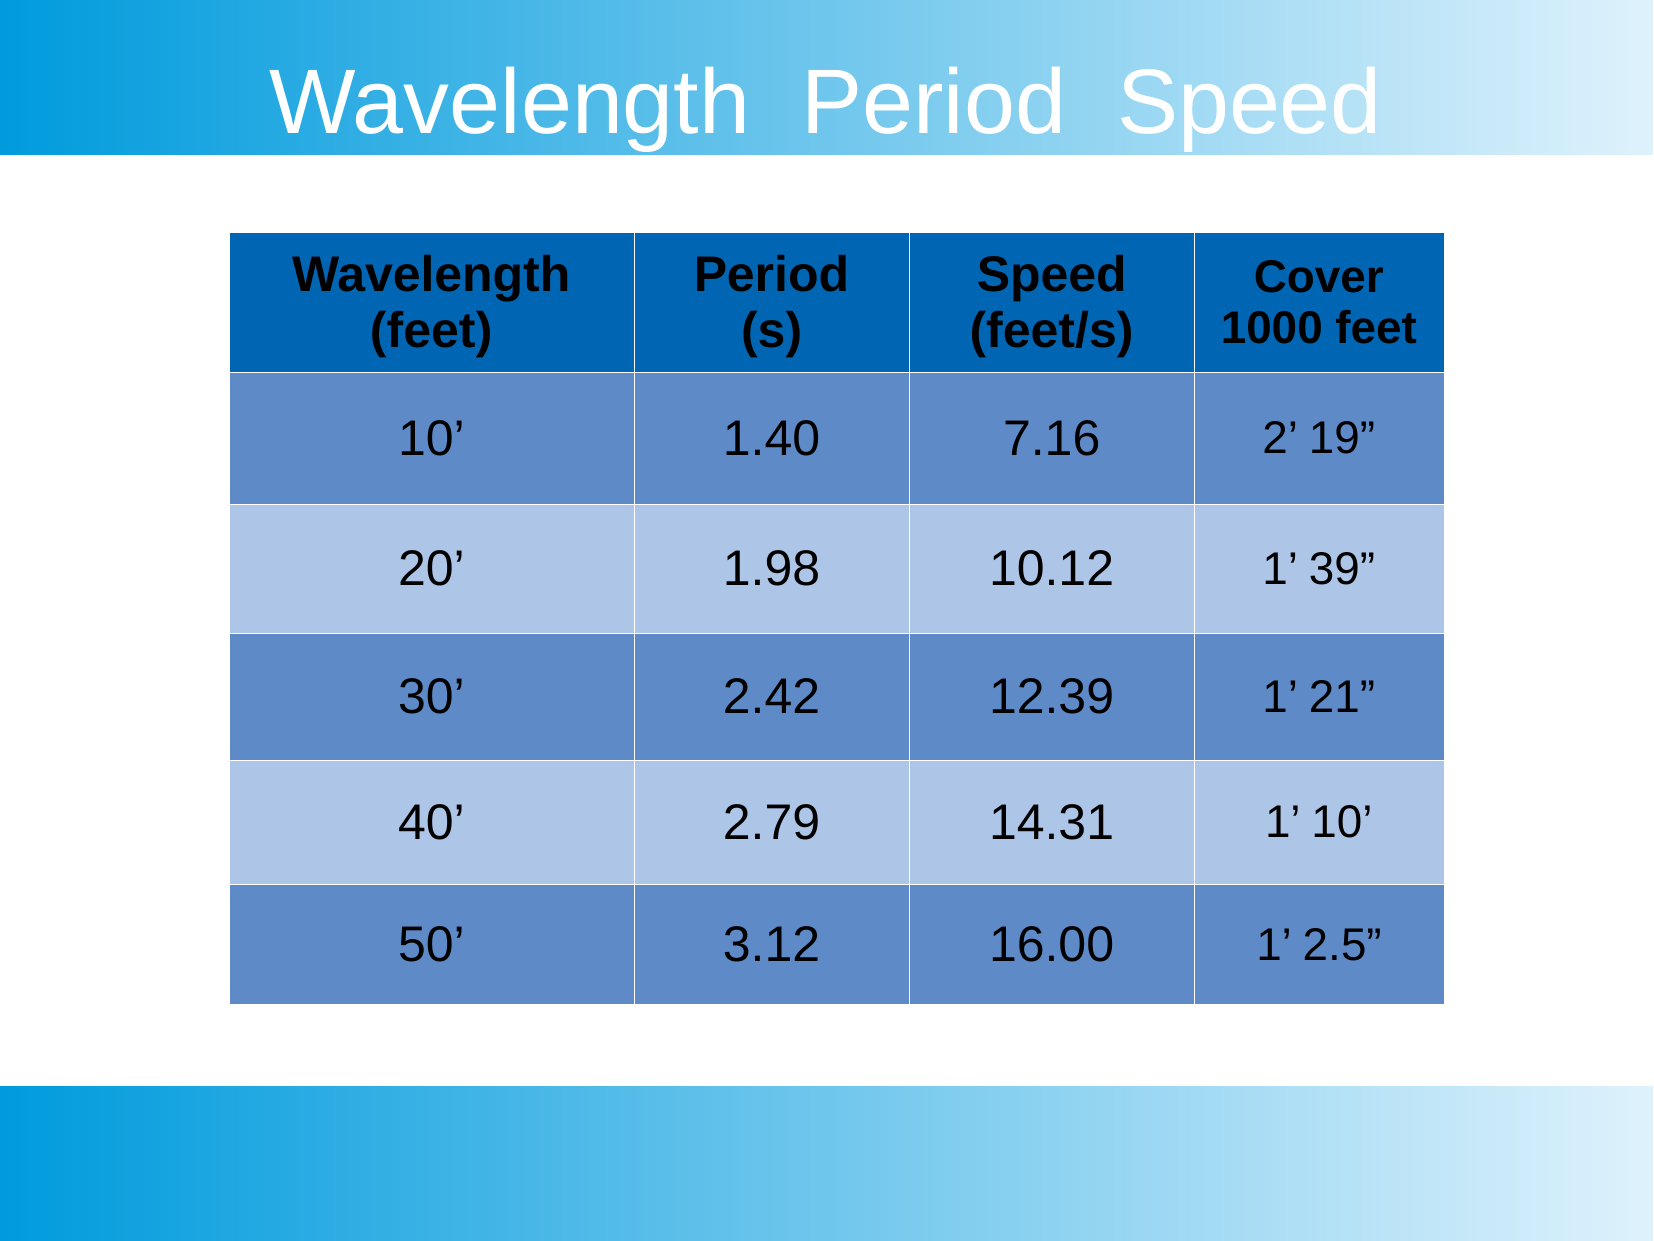

# Wavelength Period Speed
| Wavelength (feet) | Period (s) | Speed (feet/s) | Cover 1000 feet |
| --- | --- | --- | --- |
| 10’ | 1.40 | 7.16 | 2’ 19” |
| 20’ | 1.98 | 10.12 | 1’ 39” |
| 30’ | 2.42 | 12.39 | 1’ 21” |
| 40’ | 2.79 | 14.31 | 1’ 10’ |
| 50’ | 3.12 | 16.00 | 1’ 2.5” |